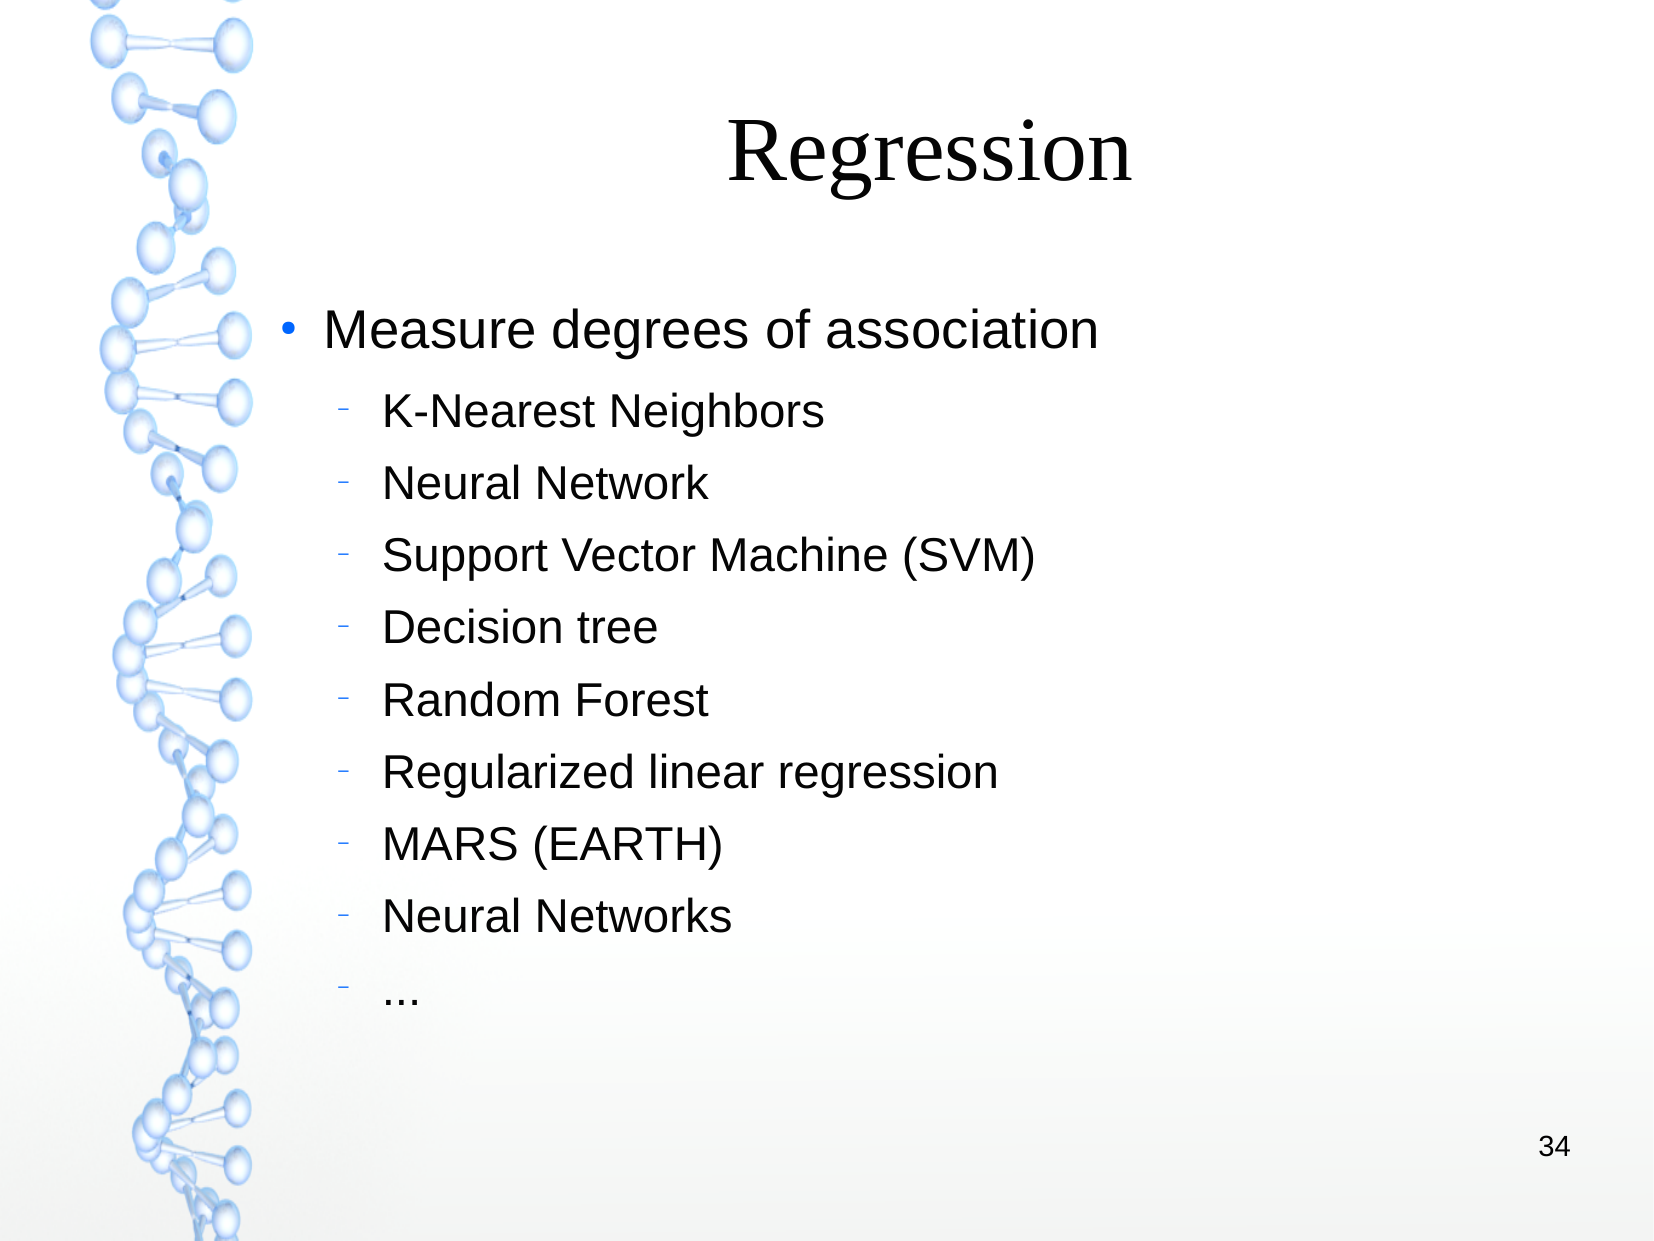

# Regression
Measure degrees of association
K-Nearest Neighbors
Neural Network
Support Vector Machine (SVM)
Decision tree
Random Forest
Regularized linear regression
MARS (EARTH)
Neural Networks
...
34